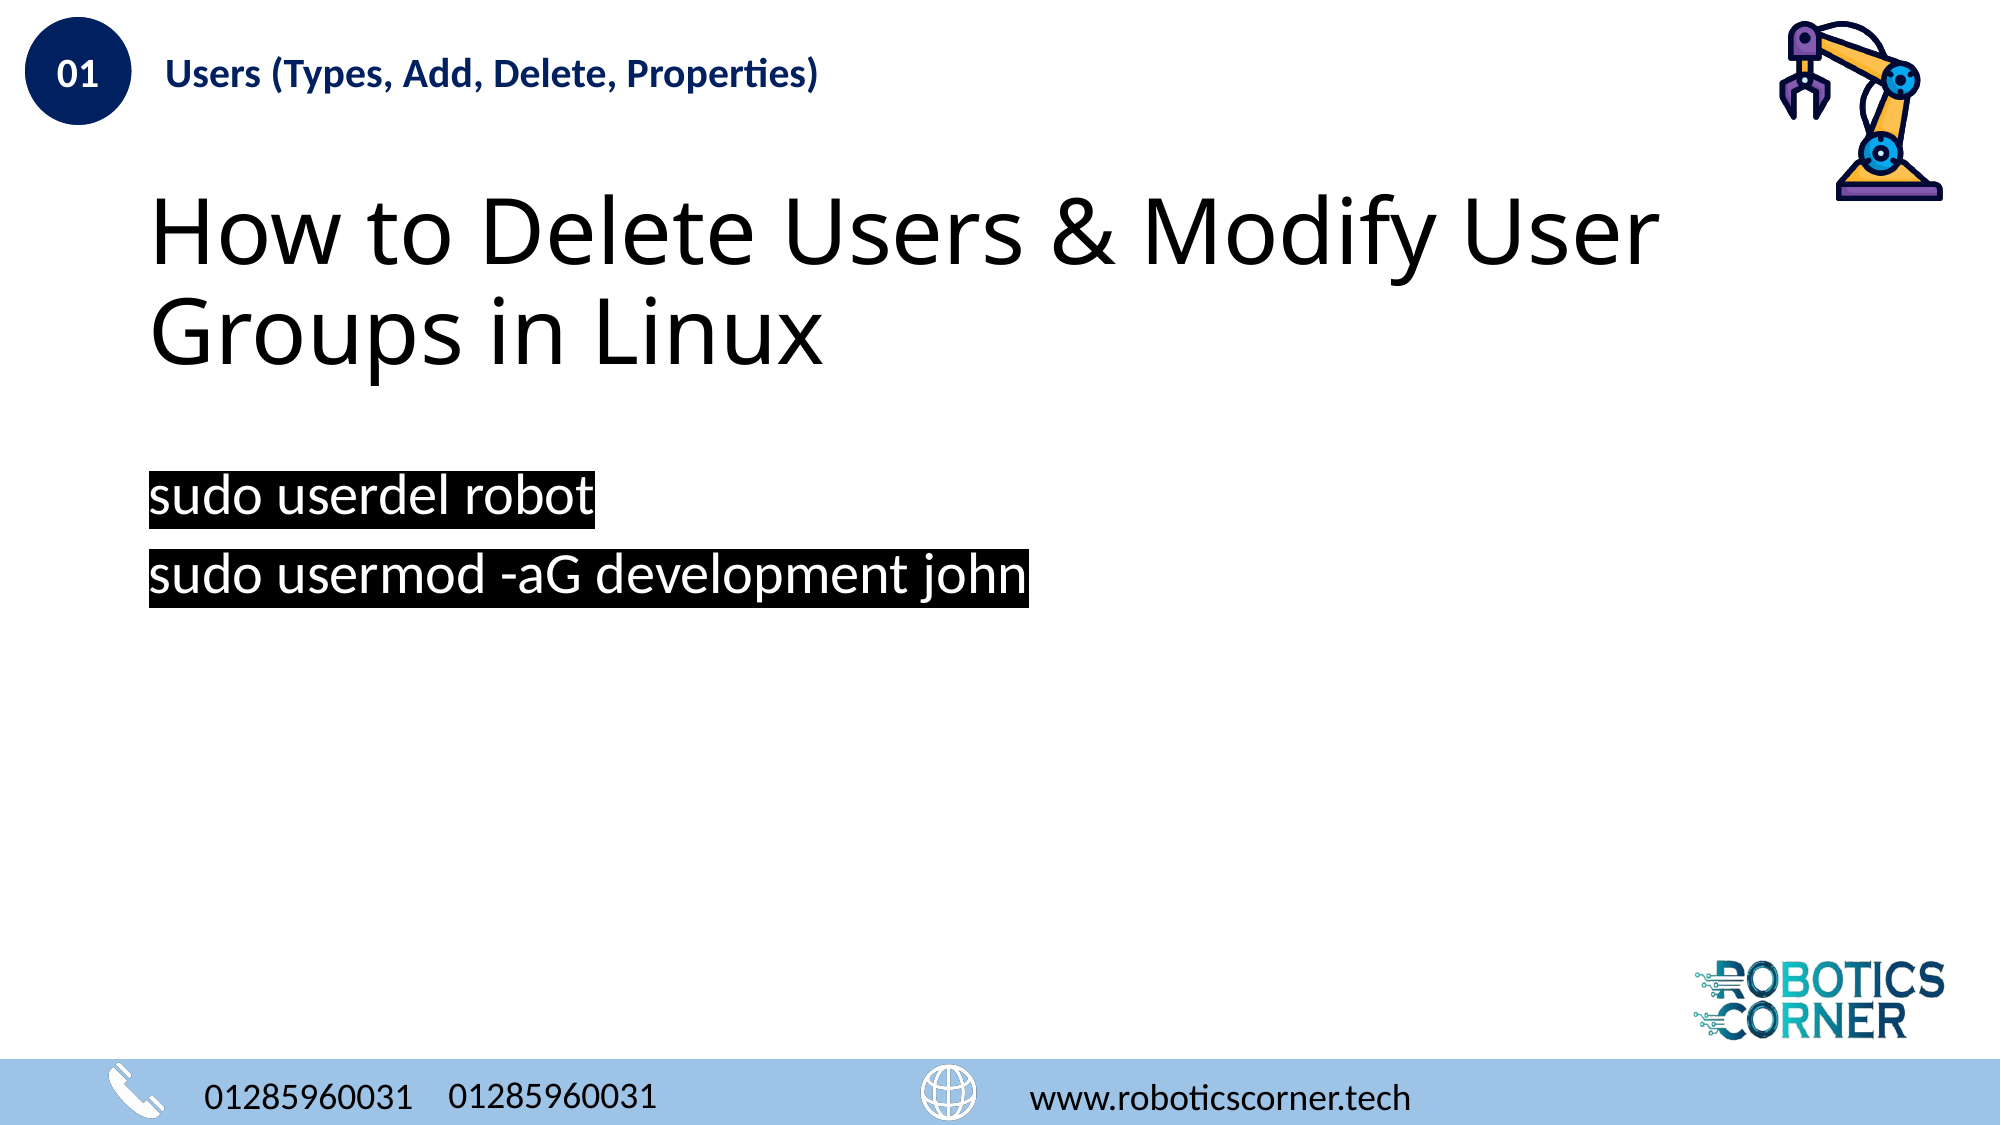

01
Users (Types, Add, Delete, Properties)
# How to Delete Users & Modify User Groups in Linux
sudo userdel robot
sudo usermod -aG development john